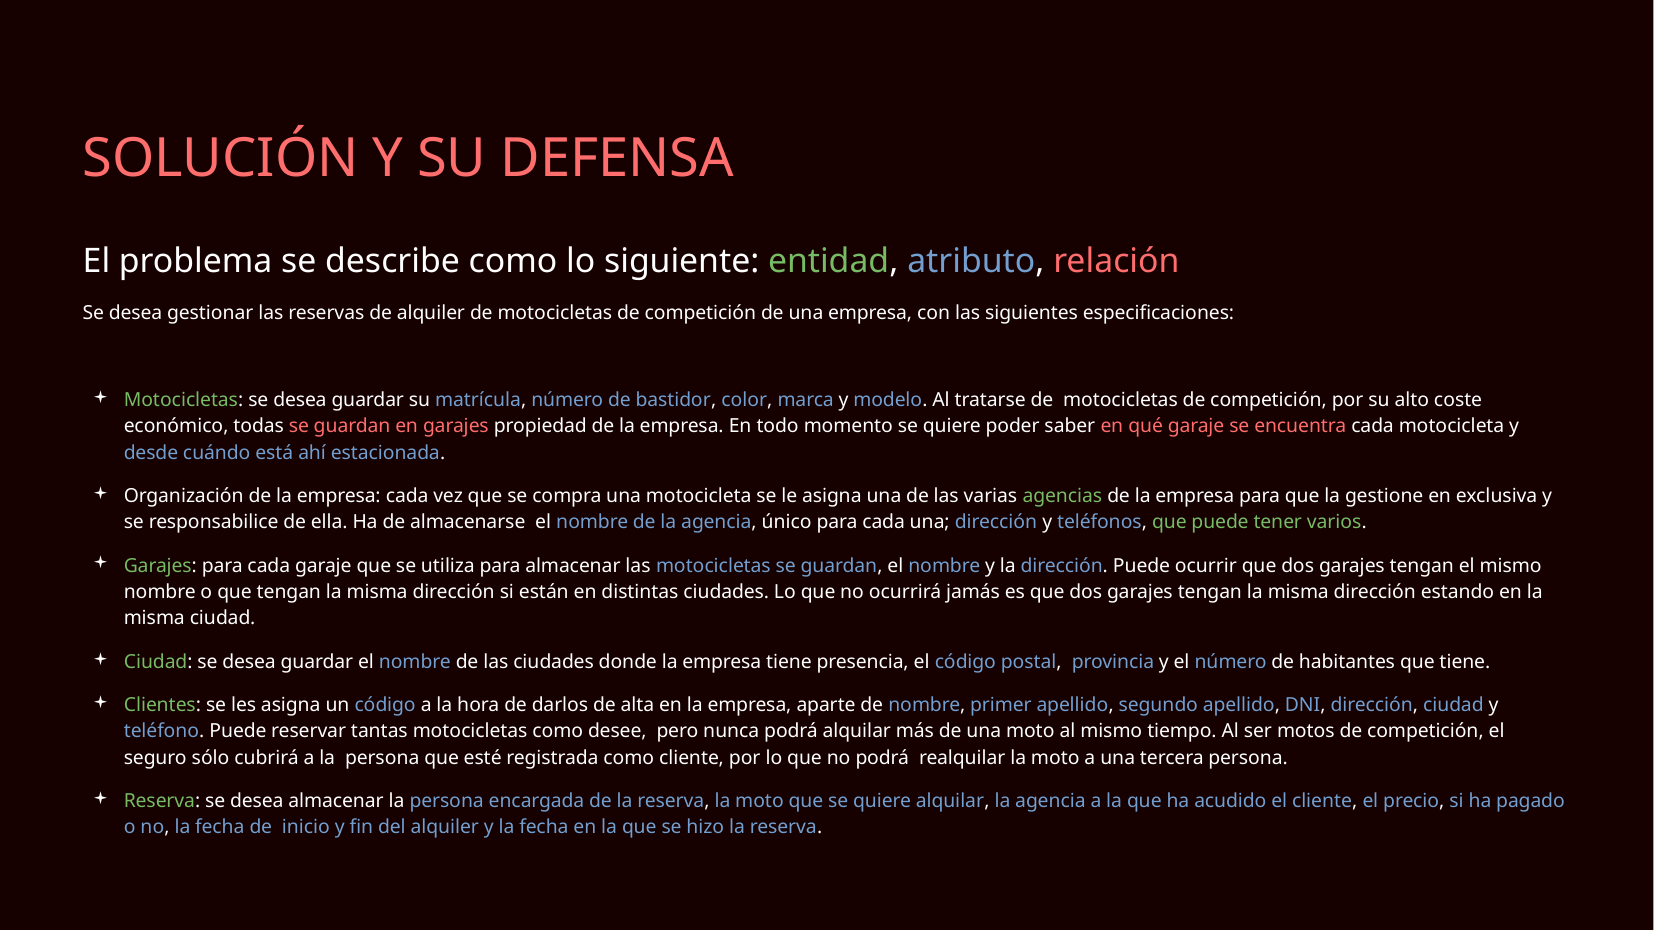

# SOLUCIÓN Y SU DEFENSA
El problema se describe como lo siguiente: entidad, atributo, relación
Se desea gestionar las reservas de alquiler de motocicletas de competición de una empresa, con las siguientes especificaciones:
Motocicletas: se desea guardar su matrícula, número de bastidor, color, marca y modelo. Al tratarse de motocicletas de competición, por su alto coste económico, todas se guardan en garajes propiedad de la empresa. En todo momento se quiere poder saber en qué garaje se encuentra cada motocicleta y desde cuándo está ahí estacionada.
Organización de la empresa: cada vez que se compra una motocicleta se le asigna una de las varias agencias de la empresa para que la gestione en exclusiva y se responsabilice de ella. Ha de almacenarse el nombre de la agencia, único para cada una; dirección y teléfonos, que puede tener varios.
Garajes: para cada garaje que se utiliza para almacenar las motocicletas se guardan, el nombre y la dirección. Puede ocurrir que dos garajes tengan el mismo nombre o que tengan la misma dirección si están en distintas ciudades. Lo que no ocurrirá jamás es que dos garajes tengan la misma dirección estando en la misma ciudad.
Ciudad: se desea guardar el nombre de las ciudades donde la empresa tiene presencia, el código postal, provincia y el número de habitantes que tiene.
Clientes: se les asigna un código a la hora de darlos de alta en la empresa, aparte de nombre, primer apellido, segundo apellido, DNI, dirección, ciudad y teléfono. Puede reservar tantas motocicletas como desee, pero nunca podrá alquilar más de una moto al mismo tiempo. Al ser motos de competición, el seguro sólo cubrirá a la persona que esté registrada como cliente, por lo que no podrá realquilar la moto a una tercera persona.
Reserva: se desea almacenar la persona encargada de la reserva, la moto que se quiere alquilar, la agencia a la que ha acudido el cliente, el precio, si ha pagado o no, la fecha de inicio y fin del alquiler y la fecha en la que se hizo la reserva.